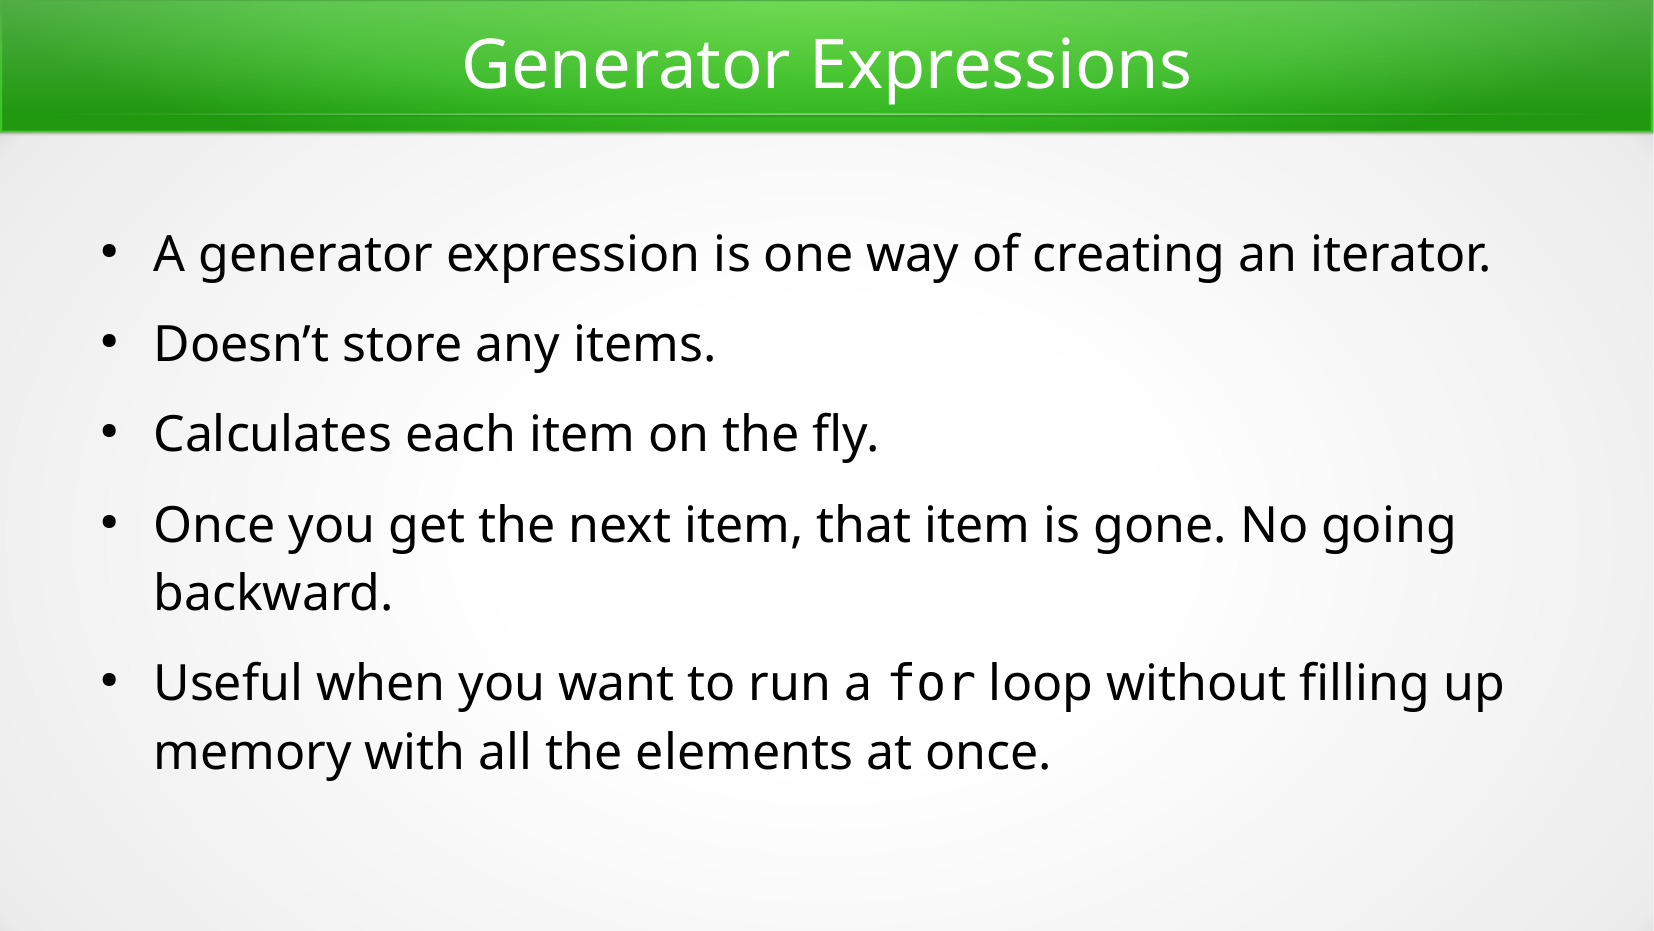

# Generator Expressions
A generator expression is one way of creating an iterator.
Doesn’t store any items.
Calculates each item on the fly.
Once you get the next item, that item is gone. No going backward.
Useful when you want to run a for loop without filling up memory with all the elements at once.